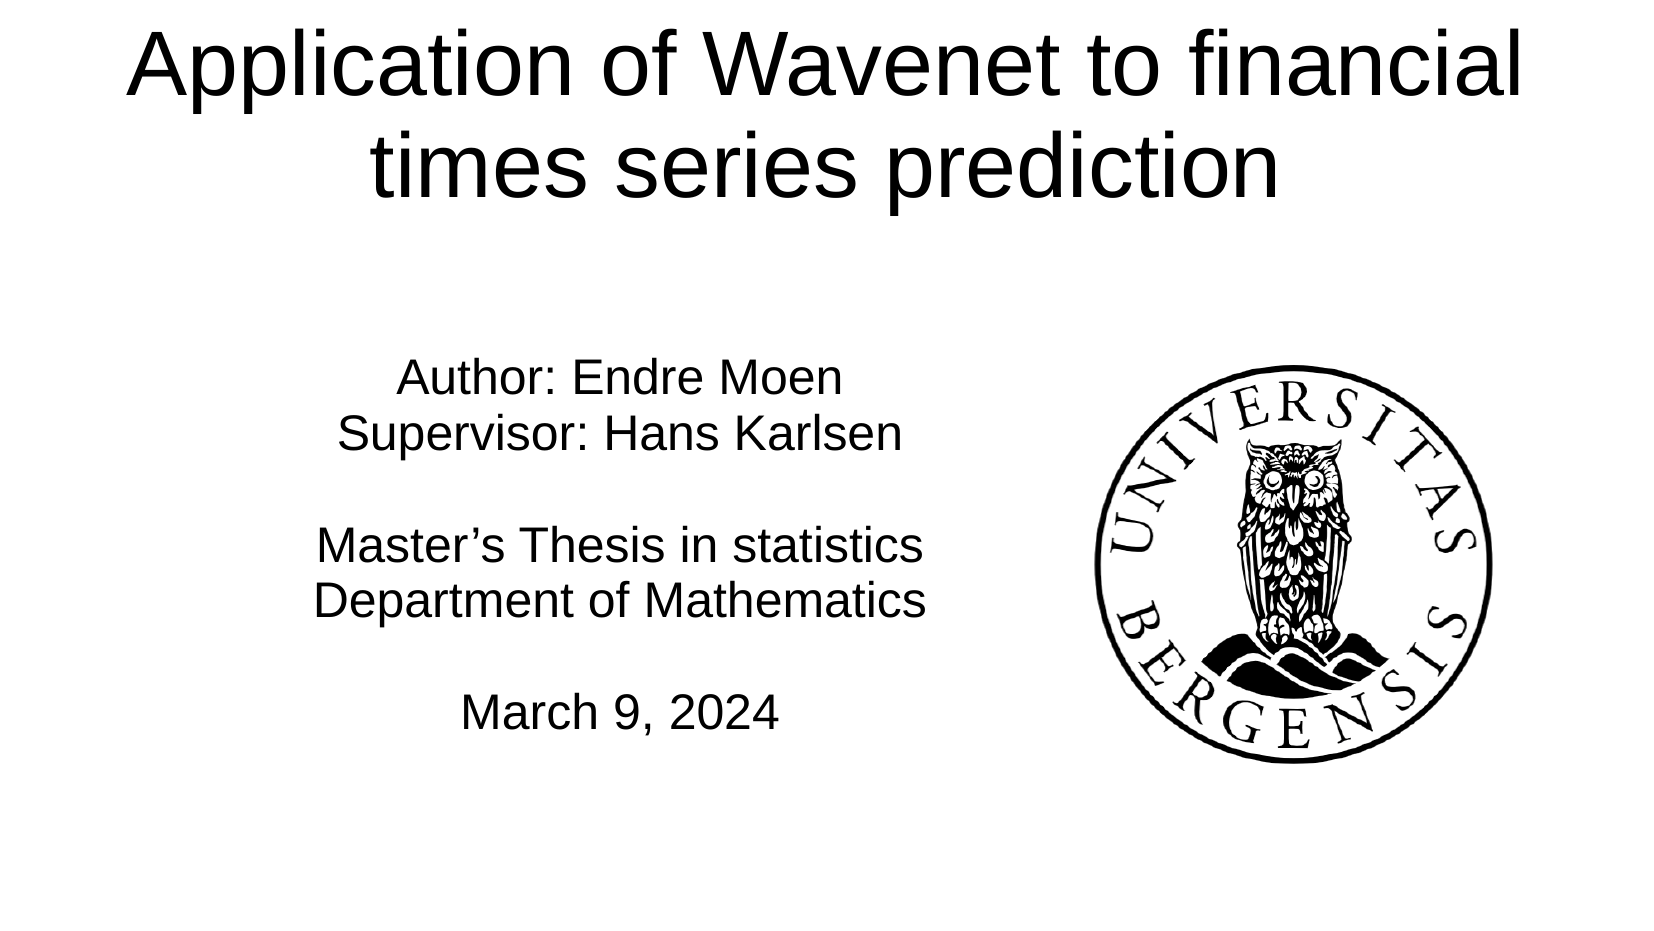

Application of Wavenet to financial
times series prediction
# Author: Endre Moen
Supervisor: Hans Karlsen
Master’s Thesis in statistics
Department of Mathematics
March 9, 2024